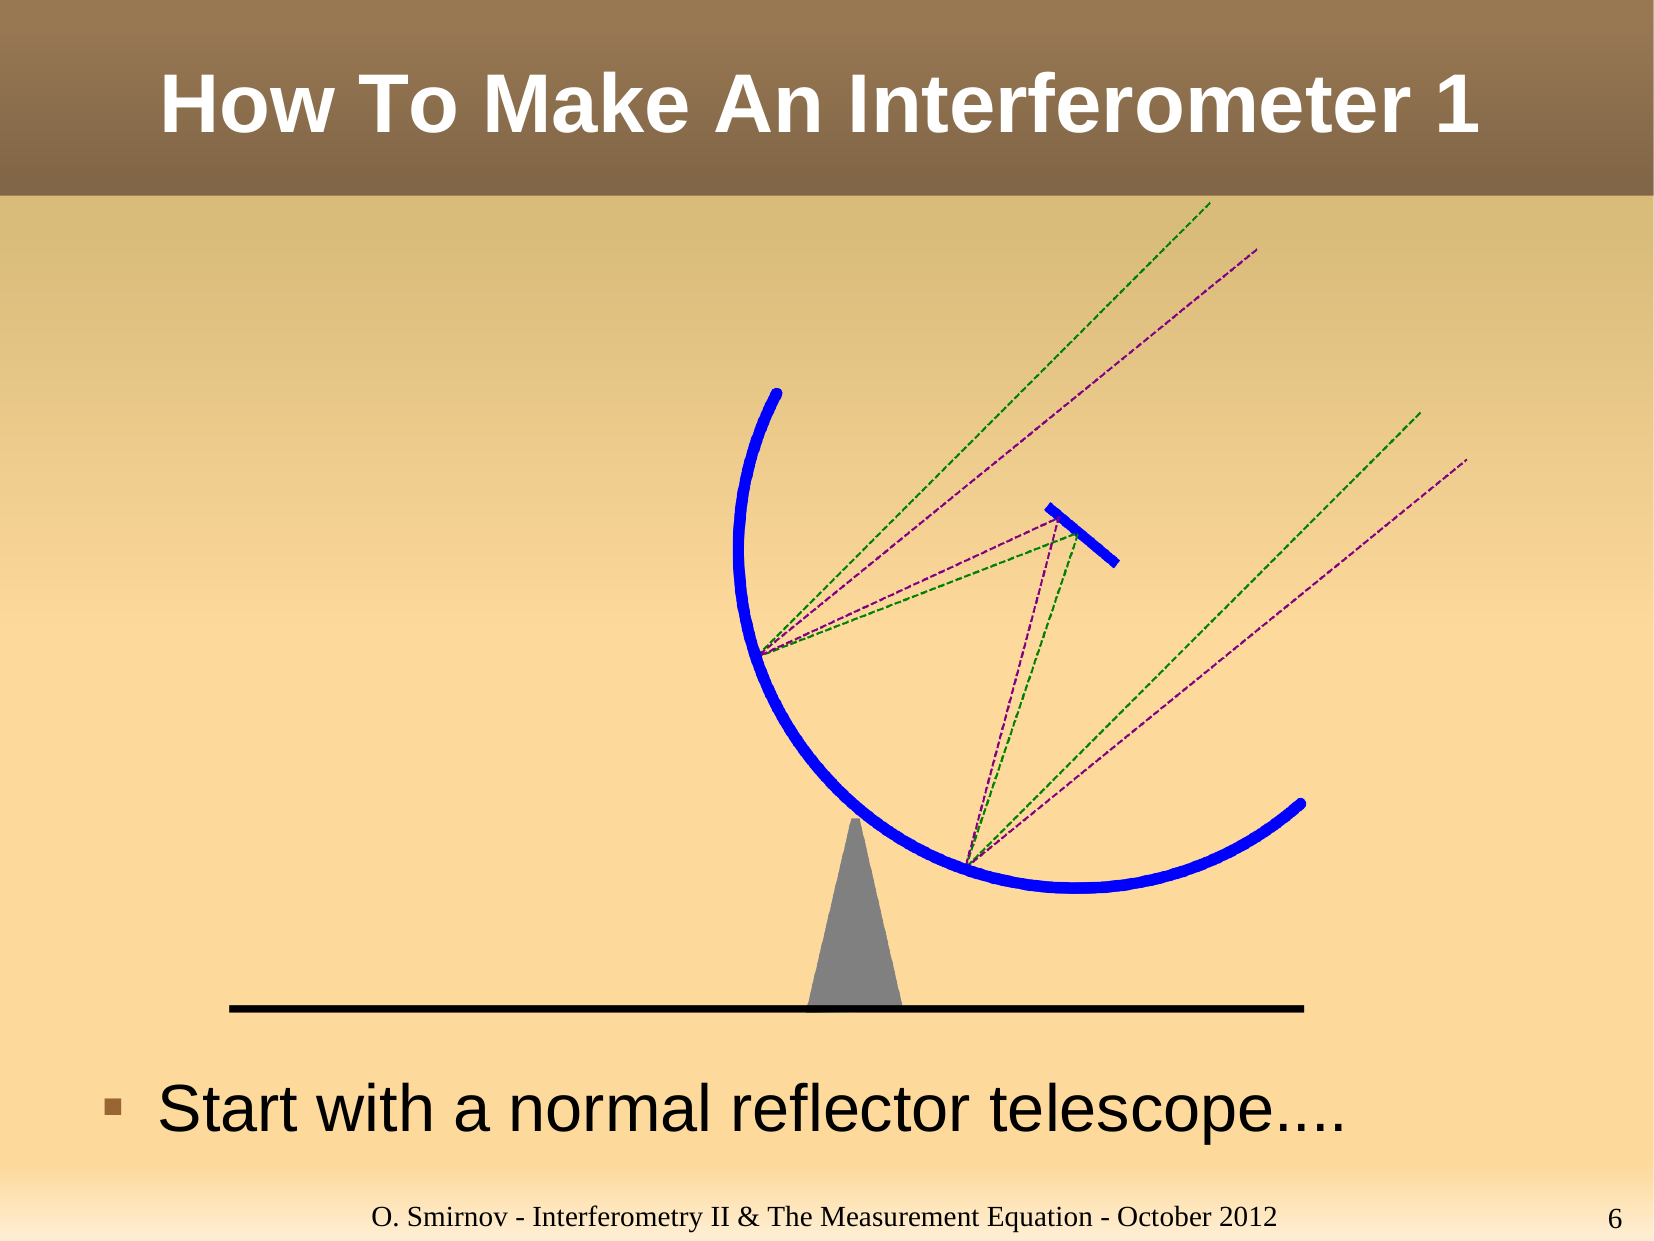

# How To Make An Interferometer 1
Start with a normal reflector telescope....
O. Smirnov - Interferometry II & The Measurement Equation - October 2012
6